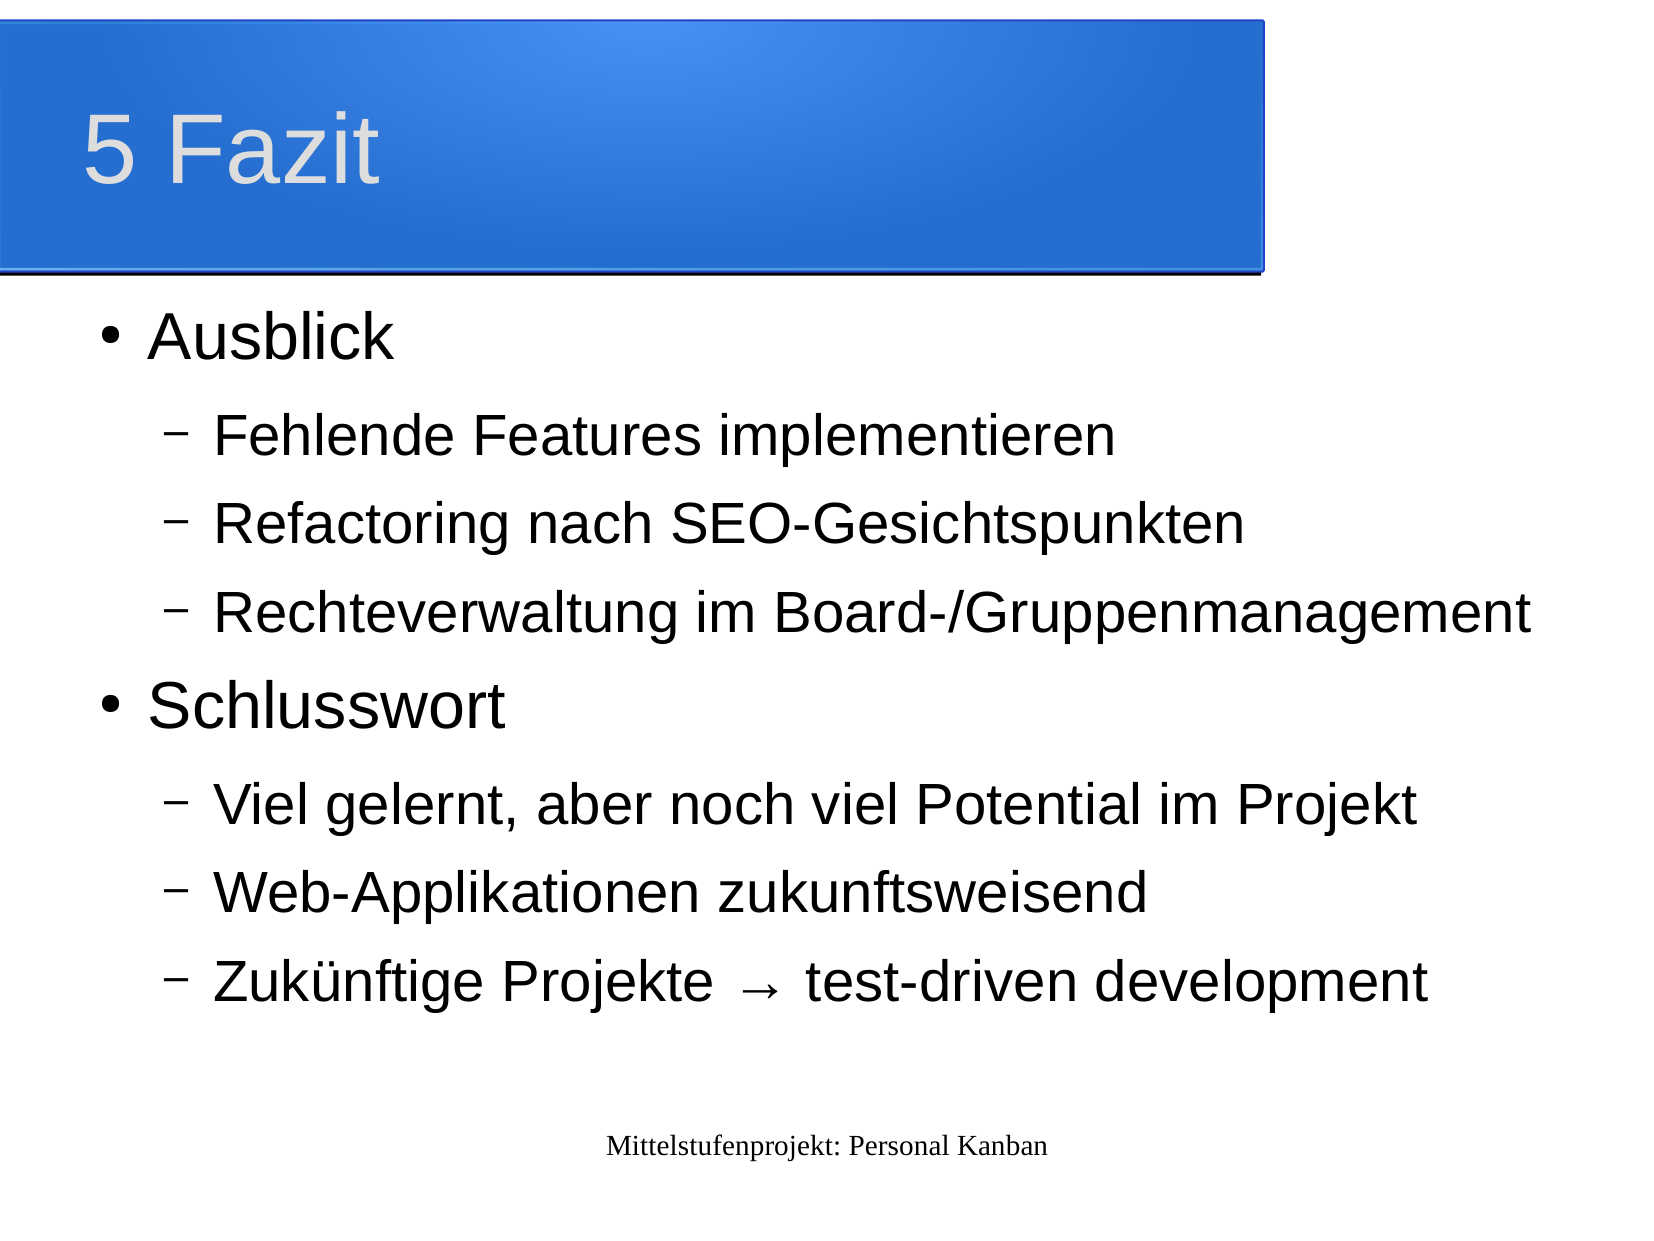

# 5 Fazit
Ausblick
Fehlende Features implementieren
Refactoring nach SEO-Gesichtspunkten
Rechteverwaltung im Board-/Gruppenmanagement
Schlusswort
Viel gelernt, aber noch viel Potential im Projekt
Web-Applikationen zukunftsweisend
Zukünftige Projekte → test-driven development
Mittelstufenprojekt: Personal Kanban